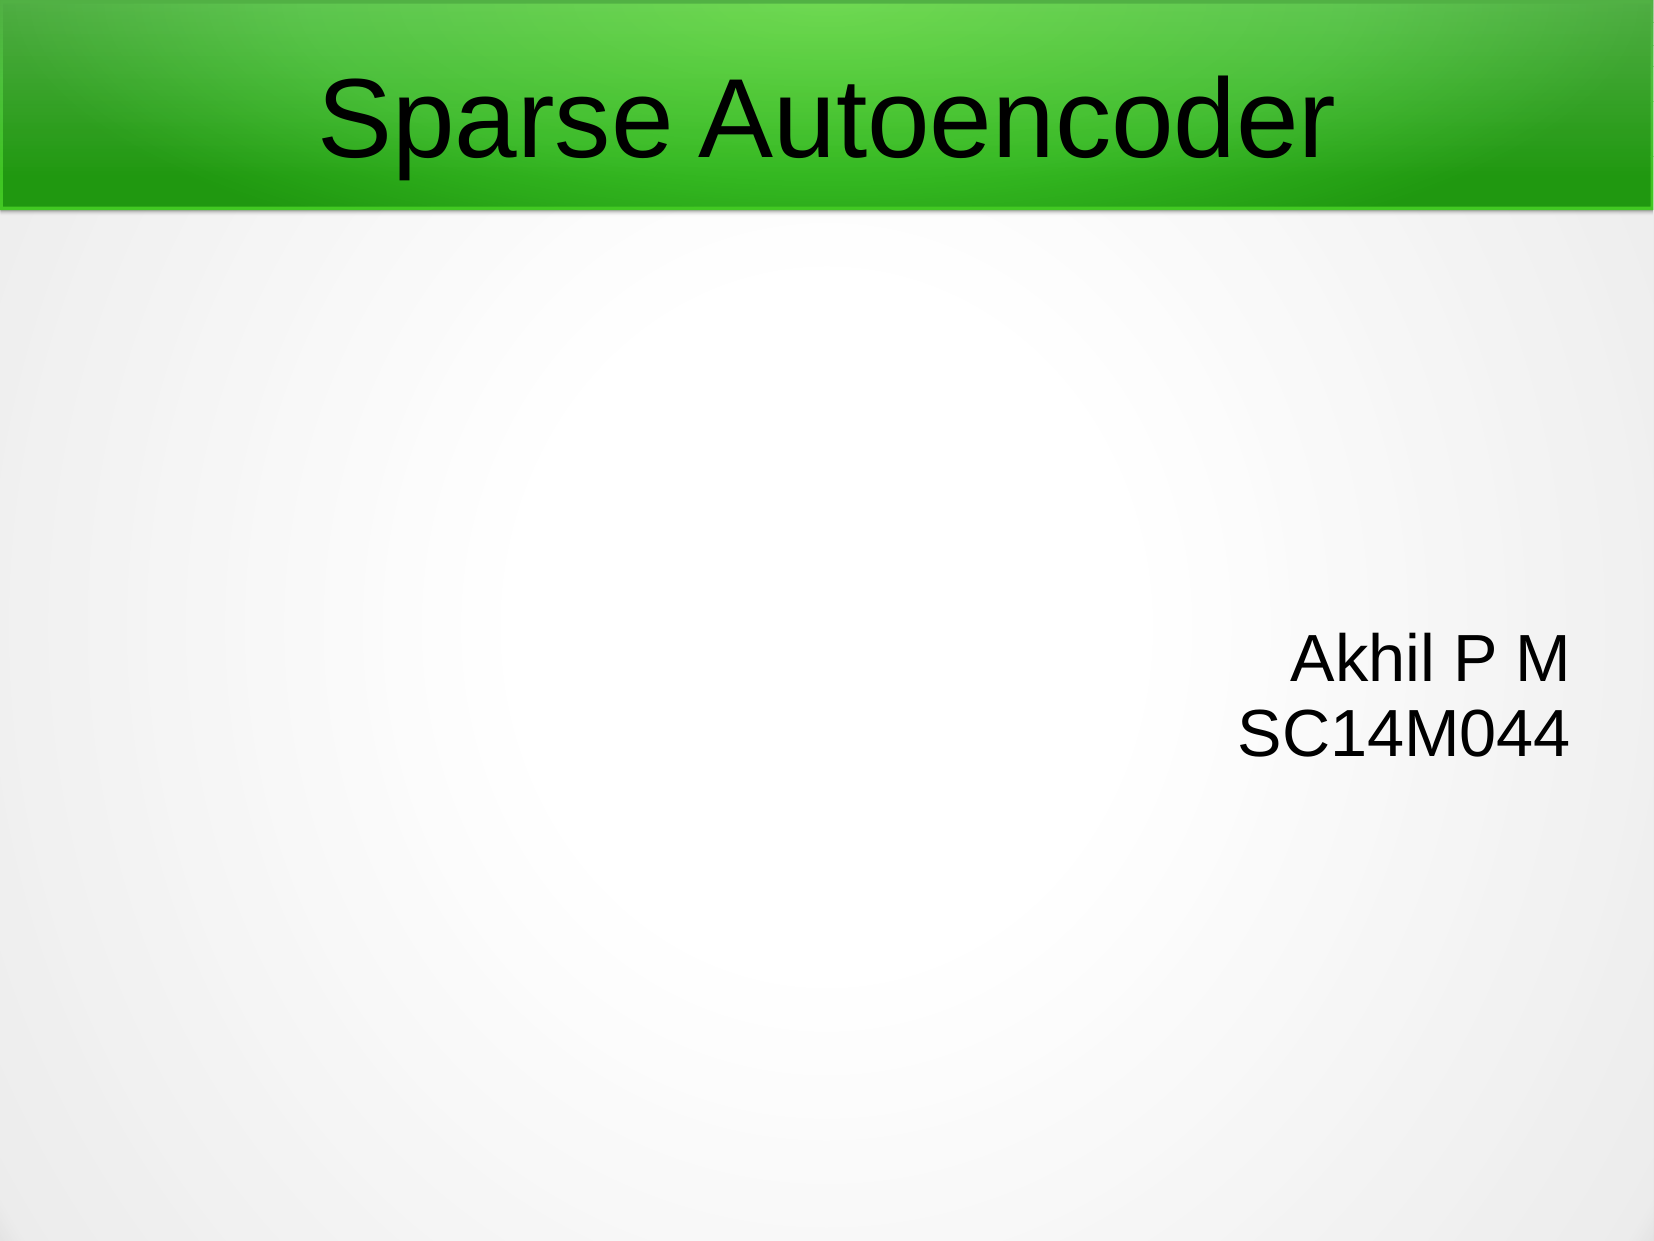

# Sparse Autoencoder
Akhil P M
SC14M044